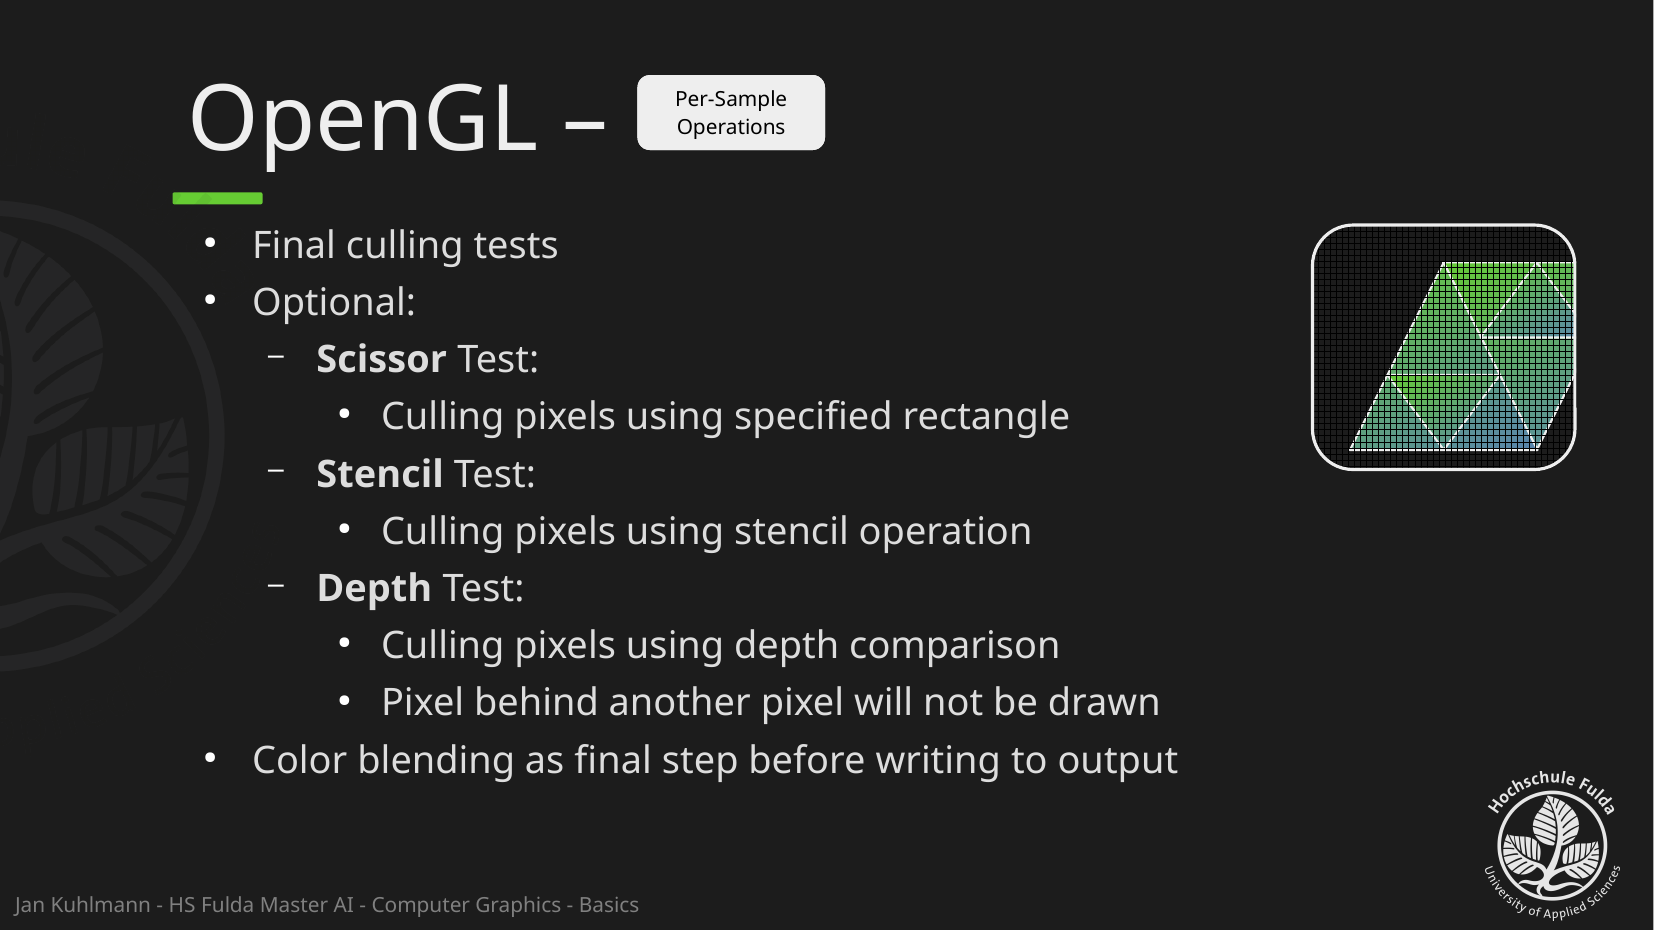

# OpenGL –
Vertex Specification
Per-Sample Operations
Final culling tests
Optional:
Scissor Test:
Culling pixels using specified rectangle
Stencil Test:
Culling pixels using stencil operation
Depth Test:
Culling pixels using depth comparison
Pixel behind another pixel will not be drawn
Color blending as final step before writing to output
Jan Kuhlmann - HS Fulda Master AI - Computer Graphics - Basics